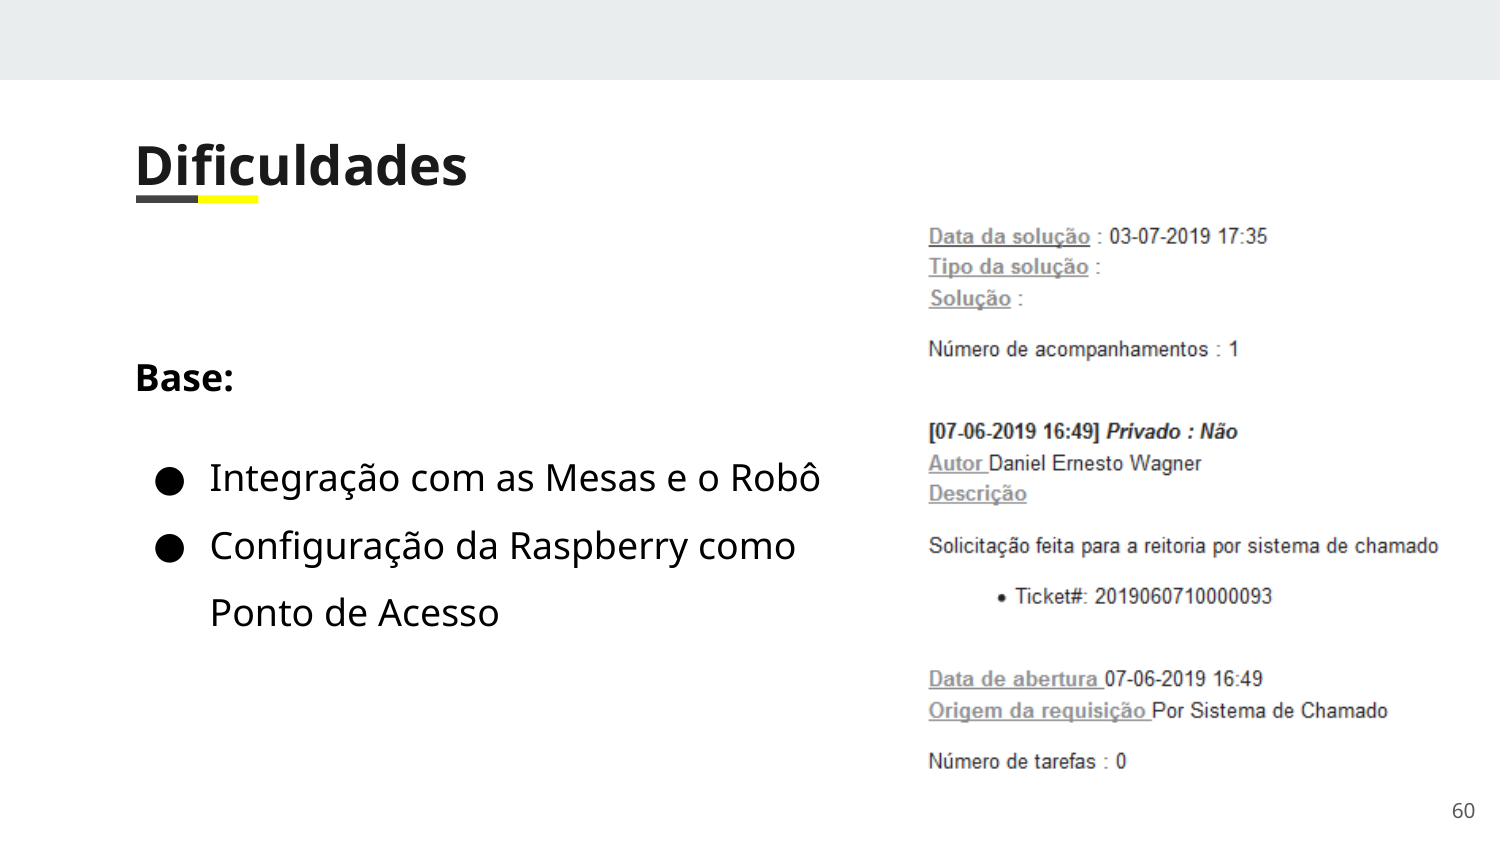

# Dificuldades
Base:
Integração com as Mesas e o Robô
Configuração da Raspberry como Ponto de Acesso